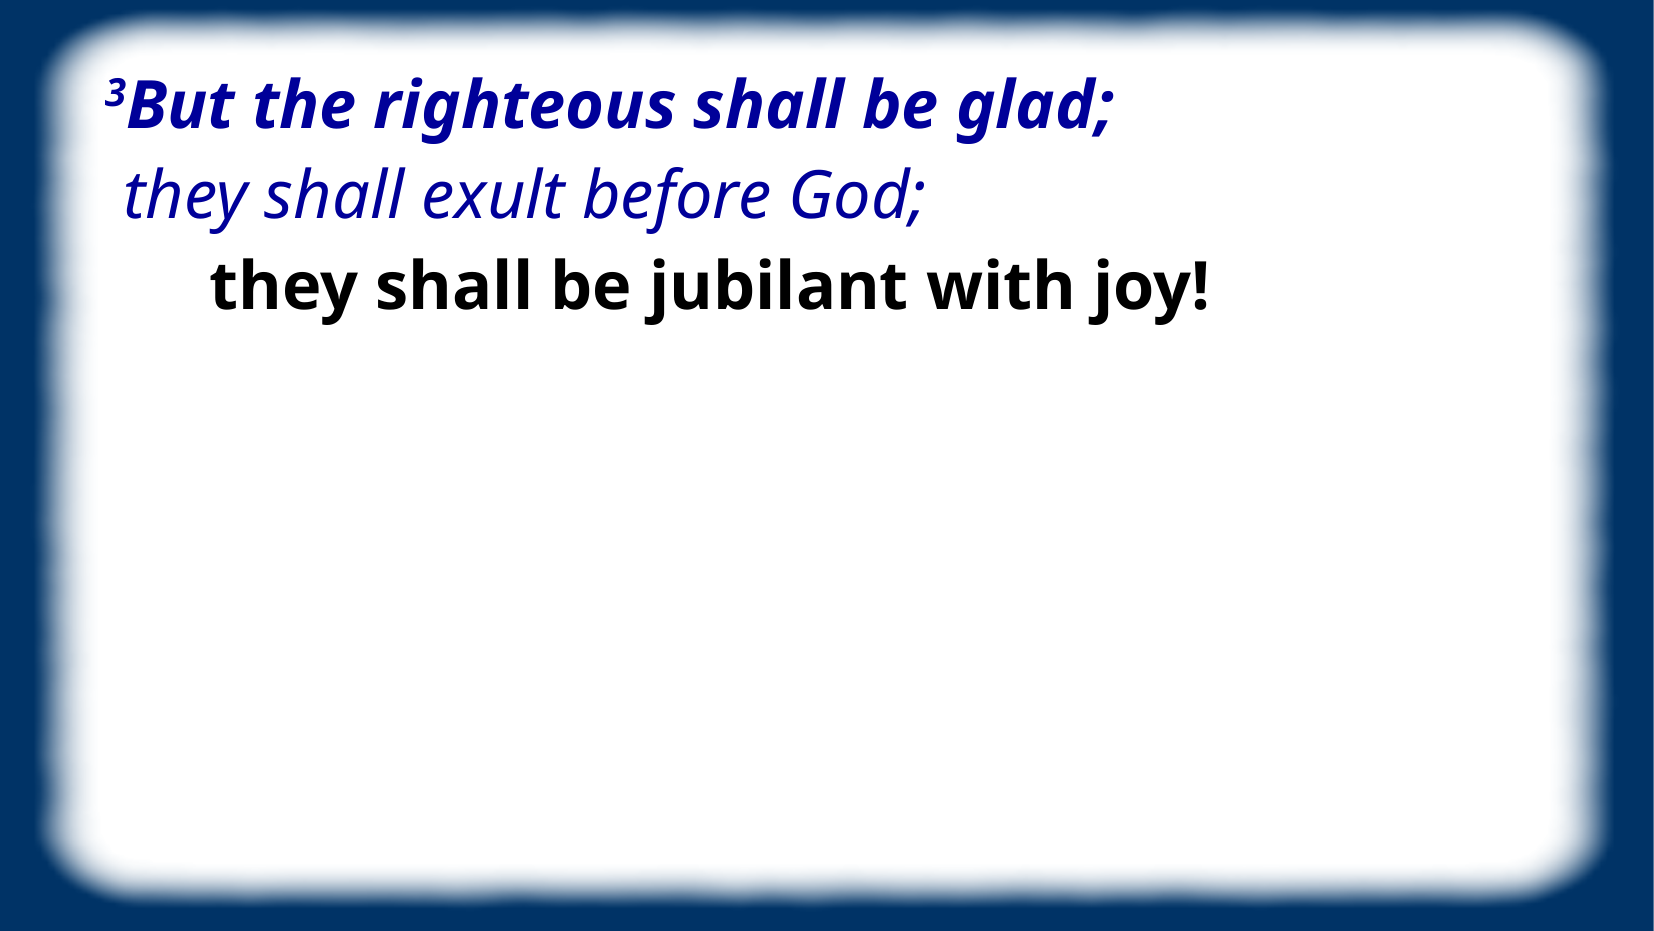

3But the righteous shall be glad;
they shall exult before God;
 they shall be jubilant with joy!